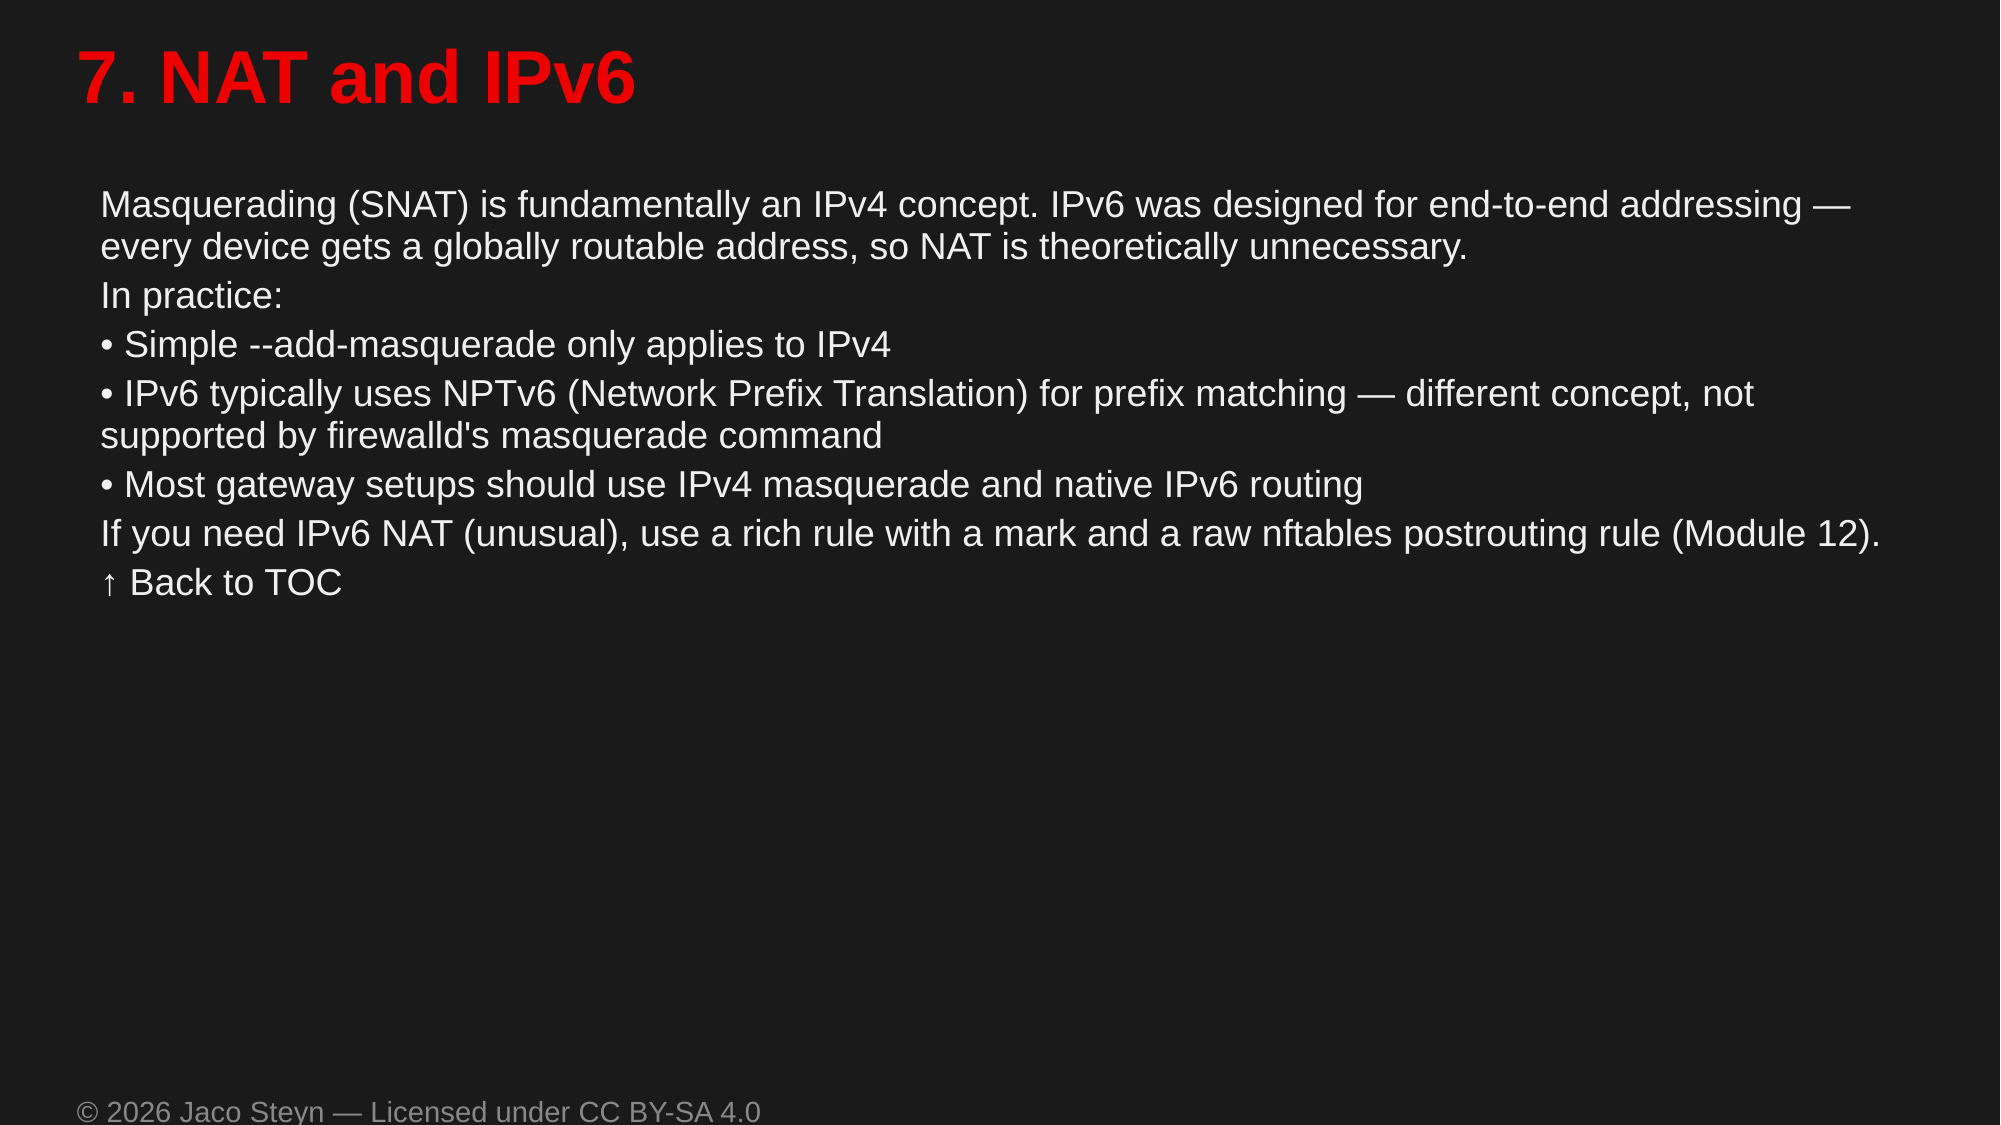

7. NAT and IPv6
Masquerading (SNAT) is fundamentally an IPv4 concept. IPv6 was designed for end-to-end addressing — every device gets a globally routable address, so NAT is theoretically unnecessary.
In practice:
• Simple --add-masquerade only applies to IPv4
• IPv6 typically uses NPTv6 (Network Prefix Translation) for prefix matching — different concept, not supported by firewalld's masquerade command
• Most gateway setups should use IPv4 masquerade and native IPv6 routing
If you need IPv6 NAT (unusual), use a rich rule with a mark and a raw nftables postrouting rule (Module 12).
↑ Back to TOC
© 2026 Jaco Steyn — Licensed under CC BY-SA 4.0